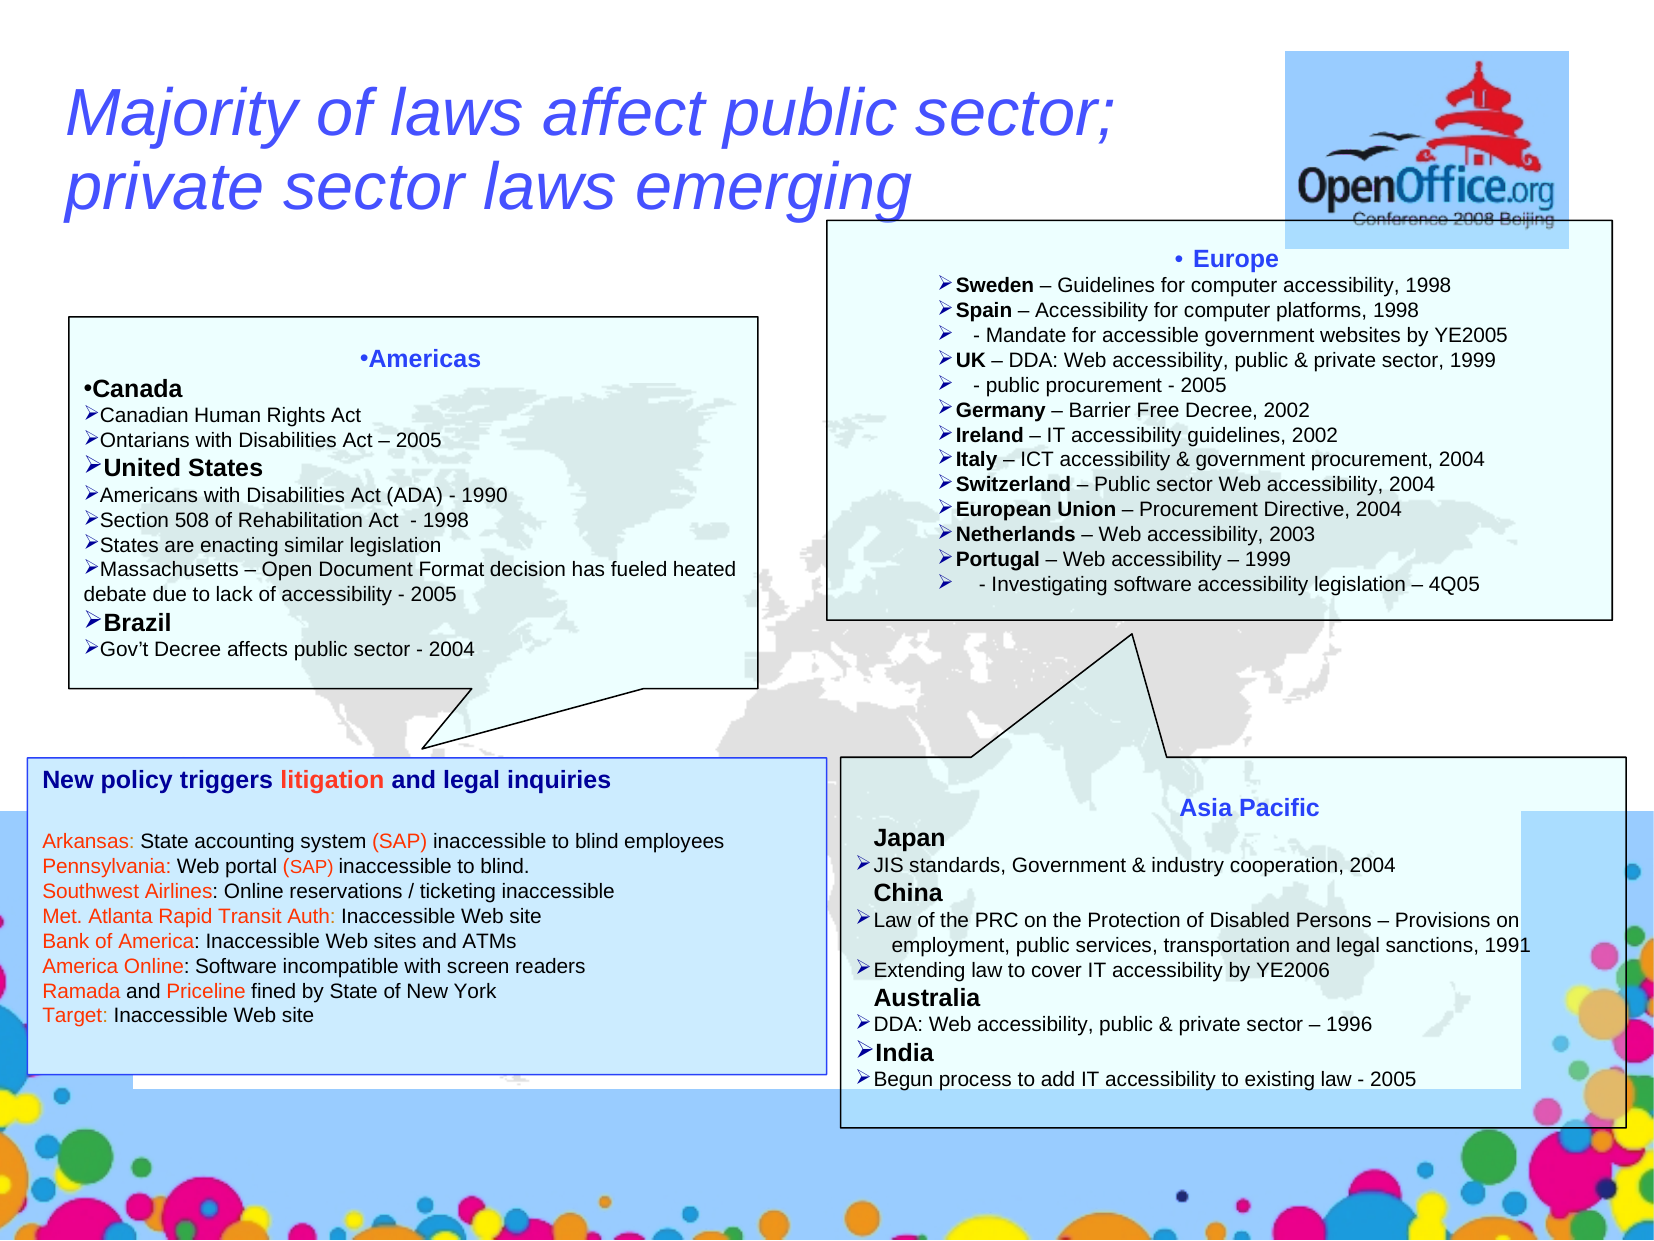

Accessibility is now becoming a worldwide imperative
# Majority of laws affect public sector; private sector laws emerging
Europe
Sweden – Guidelines for computer accessibility, 1998
Spain – Accessibility for computer platforms, 1998
 - Mandate for accessible government websites by YE2005
UK – DDA: Web accessibility, public & private sector, 1999
 - public procurement - 2005
Germany – Barrier Free Decree, 2002
Ireland – IT accessibility guidelines, 2002
Italy – ICT accessibility & government procurement, 2004
Switzerland – Public sector Web accessibility, 2004
European Union – Procurement Directive, 2004
Netherlands – Web accessibility, 2003
Portugal – Web accessibility – 1999
 - Investigating software accessibility legislation – 4Q05
Americas
Canada
Canadian Human Rights Act
Ontarians with Disabilities Act – 2005
United States
Americans with Disabilities Act (ADA) - 1990
Section 508 of Rehabilitation Act - 1998
States are enacting similar legislation
Massachusetts – Open Document Format decision has fueled heated debate due to lack of accessibility - 2005
Brazil
Gov’t Decree affects public sector - 2004
Asia Pacific
Japan
JIS standards, Government & industry cooperation, 2004
China
Law of the PRC on the Protection of Disabled Persons – Provisions on employment, public services, transportation and legal sanctions, 1991
Extending law to cover IT accessibility by YE2006
Australia
DDA: Web accessibility, public & private sector – 1996
India
Begun process to add IT accessibility to existing law - 2005
New policy triggers litigation and legal inquiries
Arkansas: State accounting system (SAP) inaccessible to blind employees
Pennsylvania: Web portal (SAP) inaccessible to blind.
Southwest Airlines: Online reservations / ticketing inaccessible
Met. Atlanta Rapid Transit Auth: Inaccessible Web site
Bank of America: Inaccessible Web sites and ATMs
America Online: Software incompatible with screen readers
Ramada and Priceline fined by State of New York
Target: Inaccessible Web site